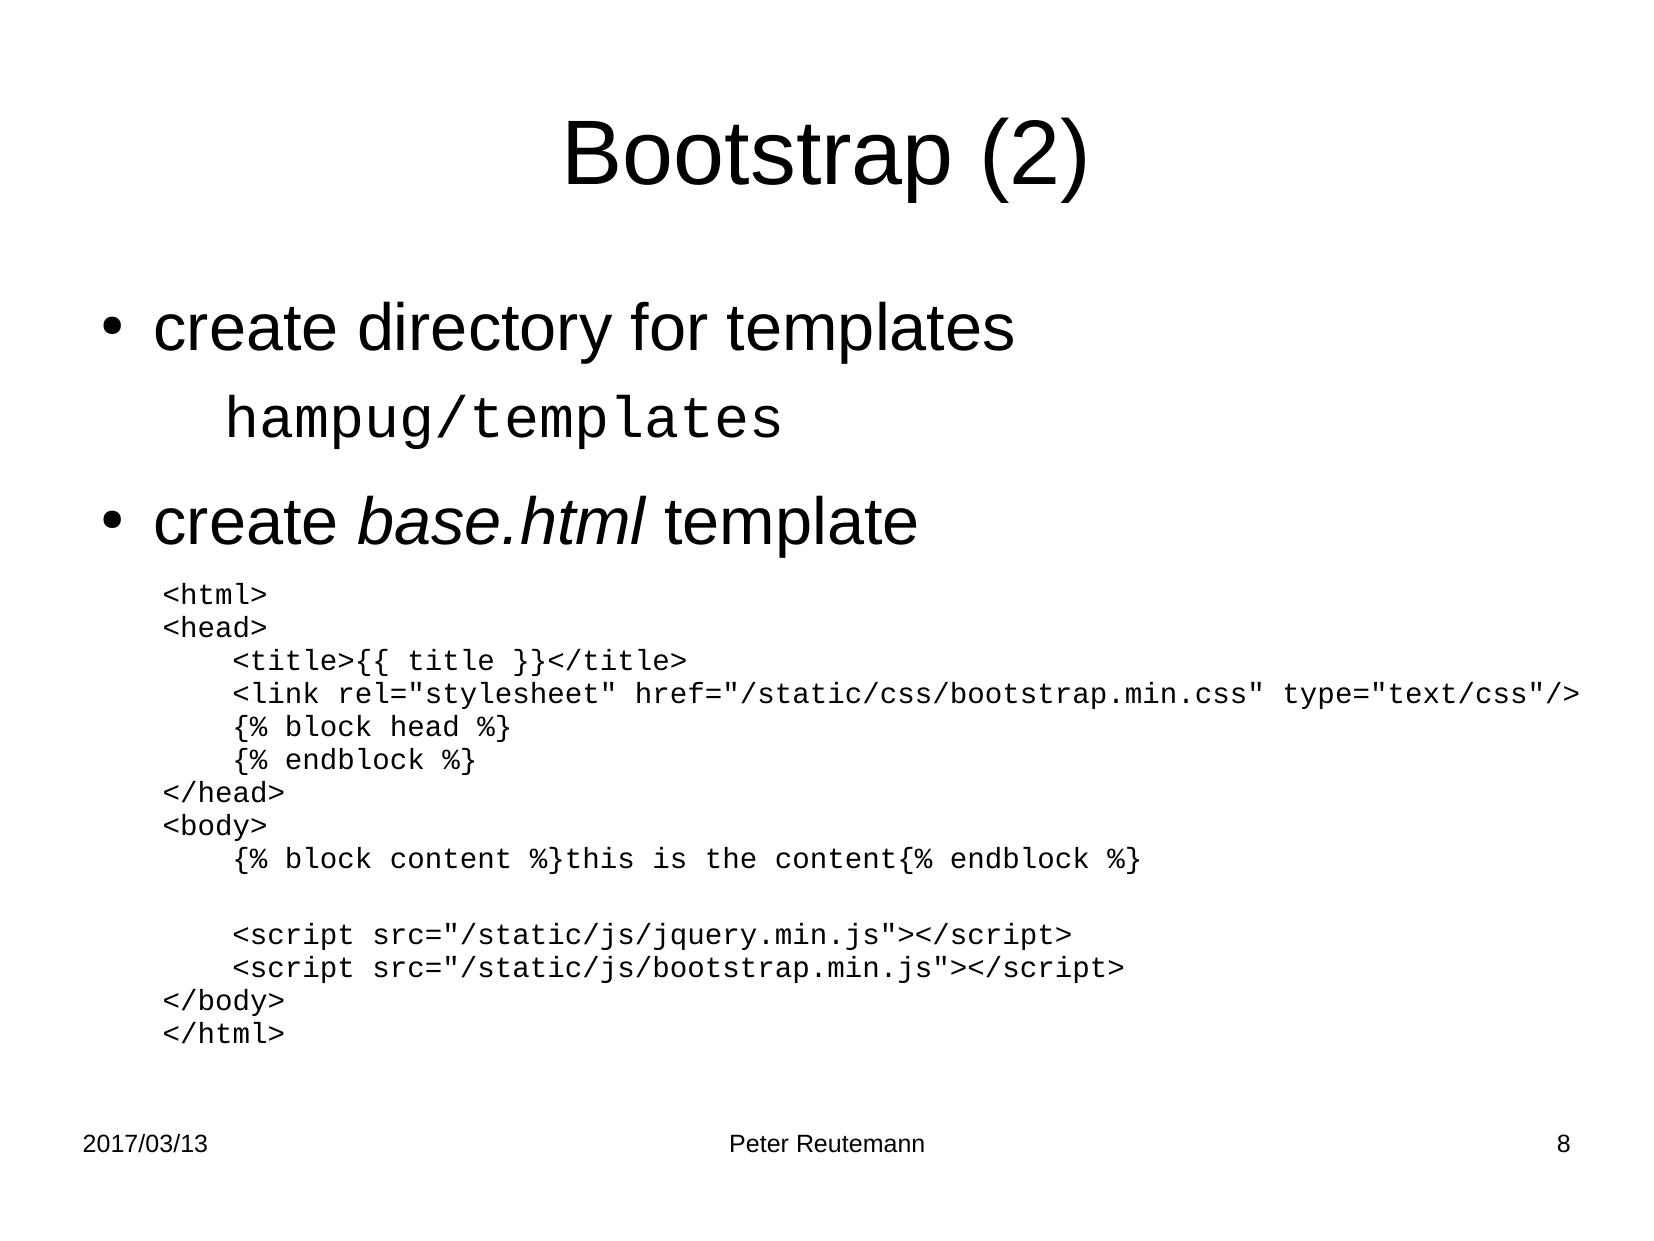

# Bootstrap (2)
create directory for templates
hampug/templates
create base.html template
<html>
<head>
 <title>{{ title }}</title>
 <link rel="stylesheet" href="/static/css/bootstrap.min.css" type="text/css"/>
 {% block head %}
 {% endblock %}
</head>
<body>
 {% block content %}this is the content{% endblock %}
 <script src="/static/js/jquery.min.js"></script>
 <script src="/static/js/bootstrap.min.js"></script>
</body>
</html>
2017/03/13
Peter Reutemann
8